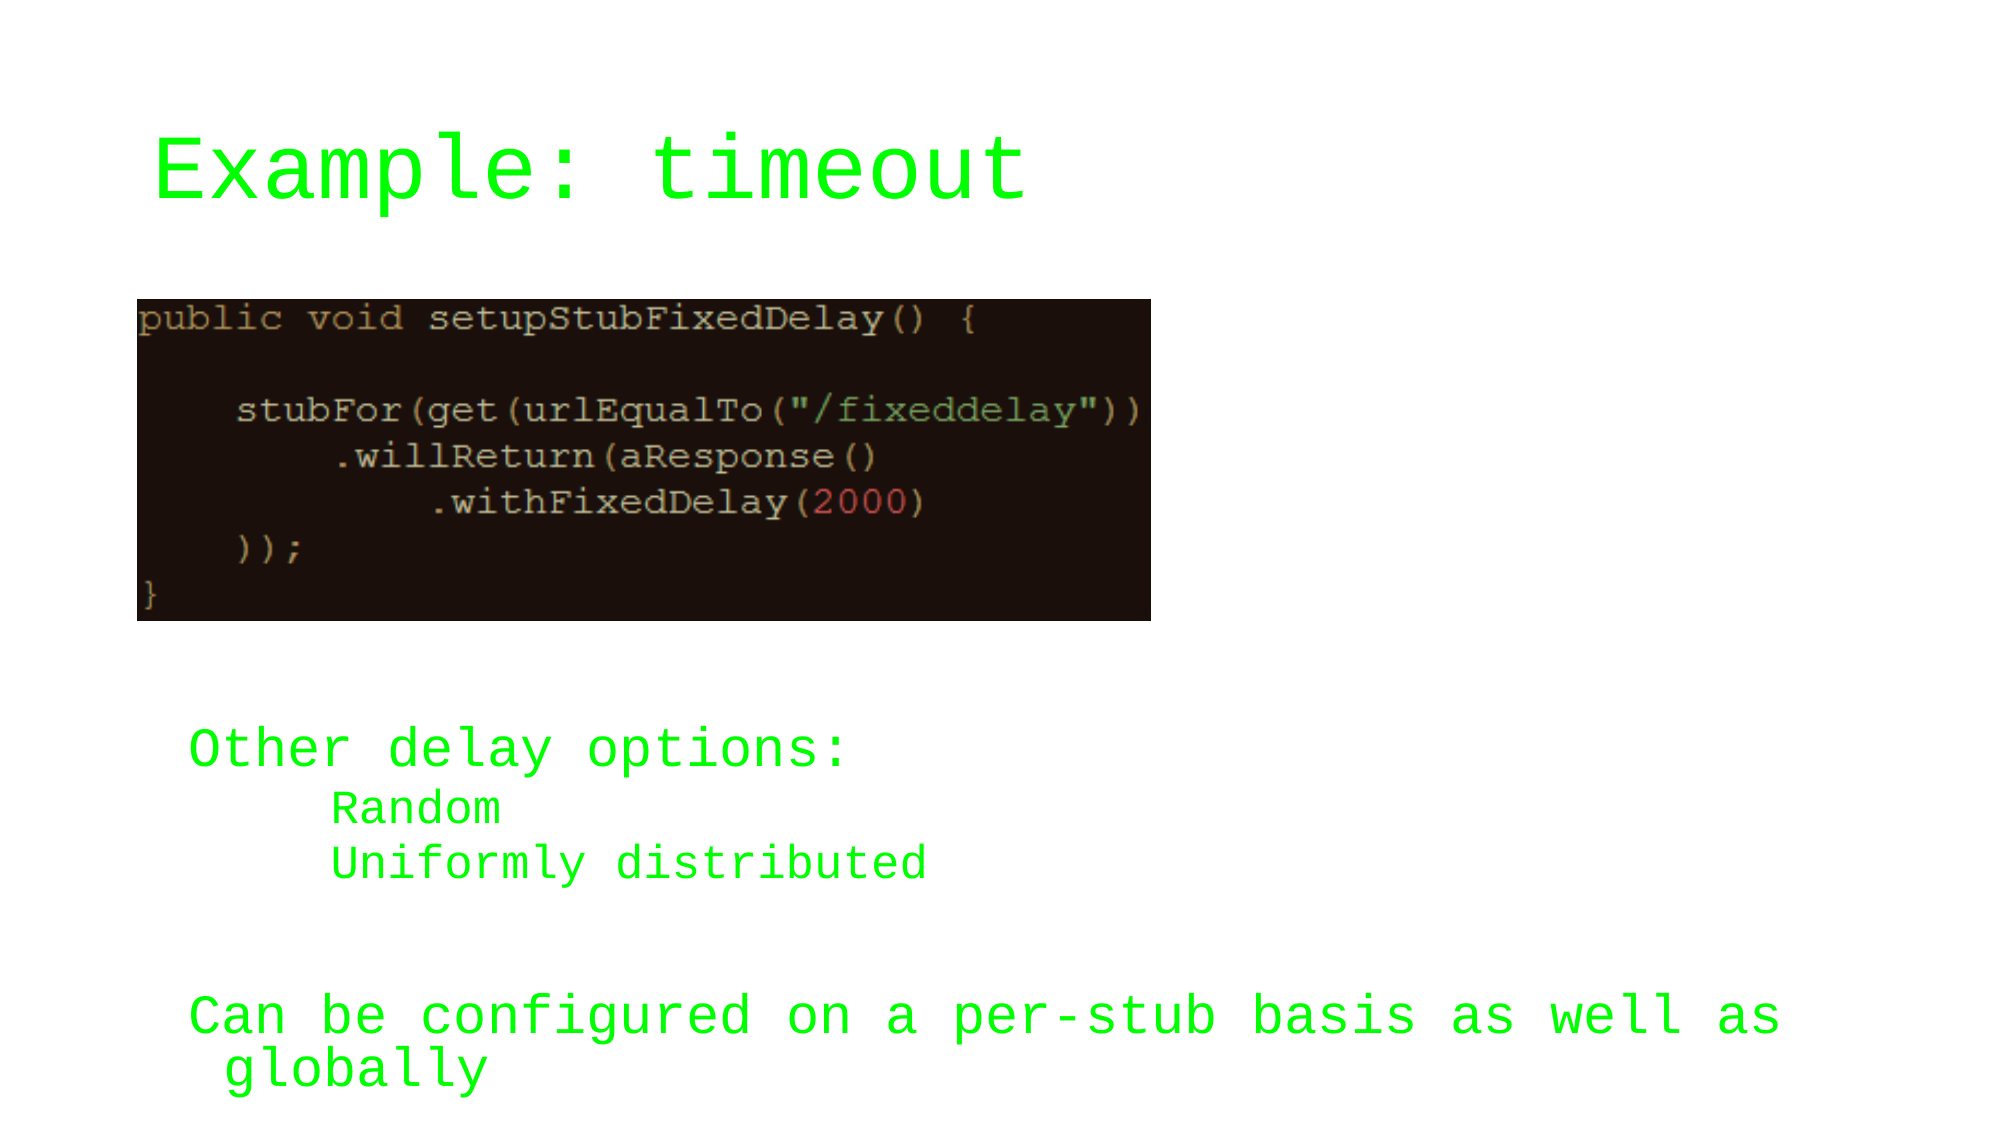

# Example: timeout
Other delay options:
Random
Uniformly distributed
Can be configured on a per-stub basis as well as globally